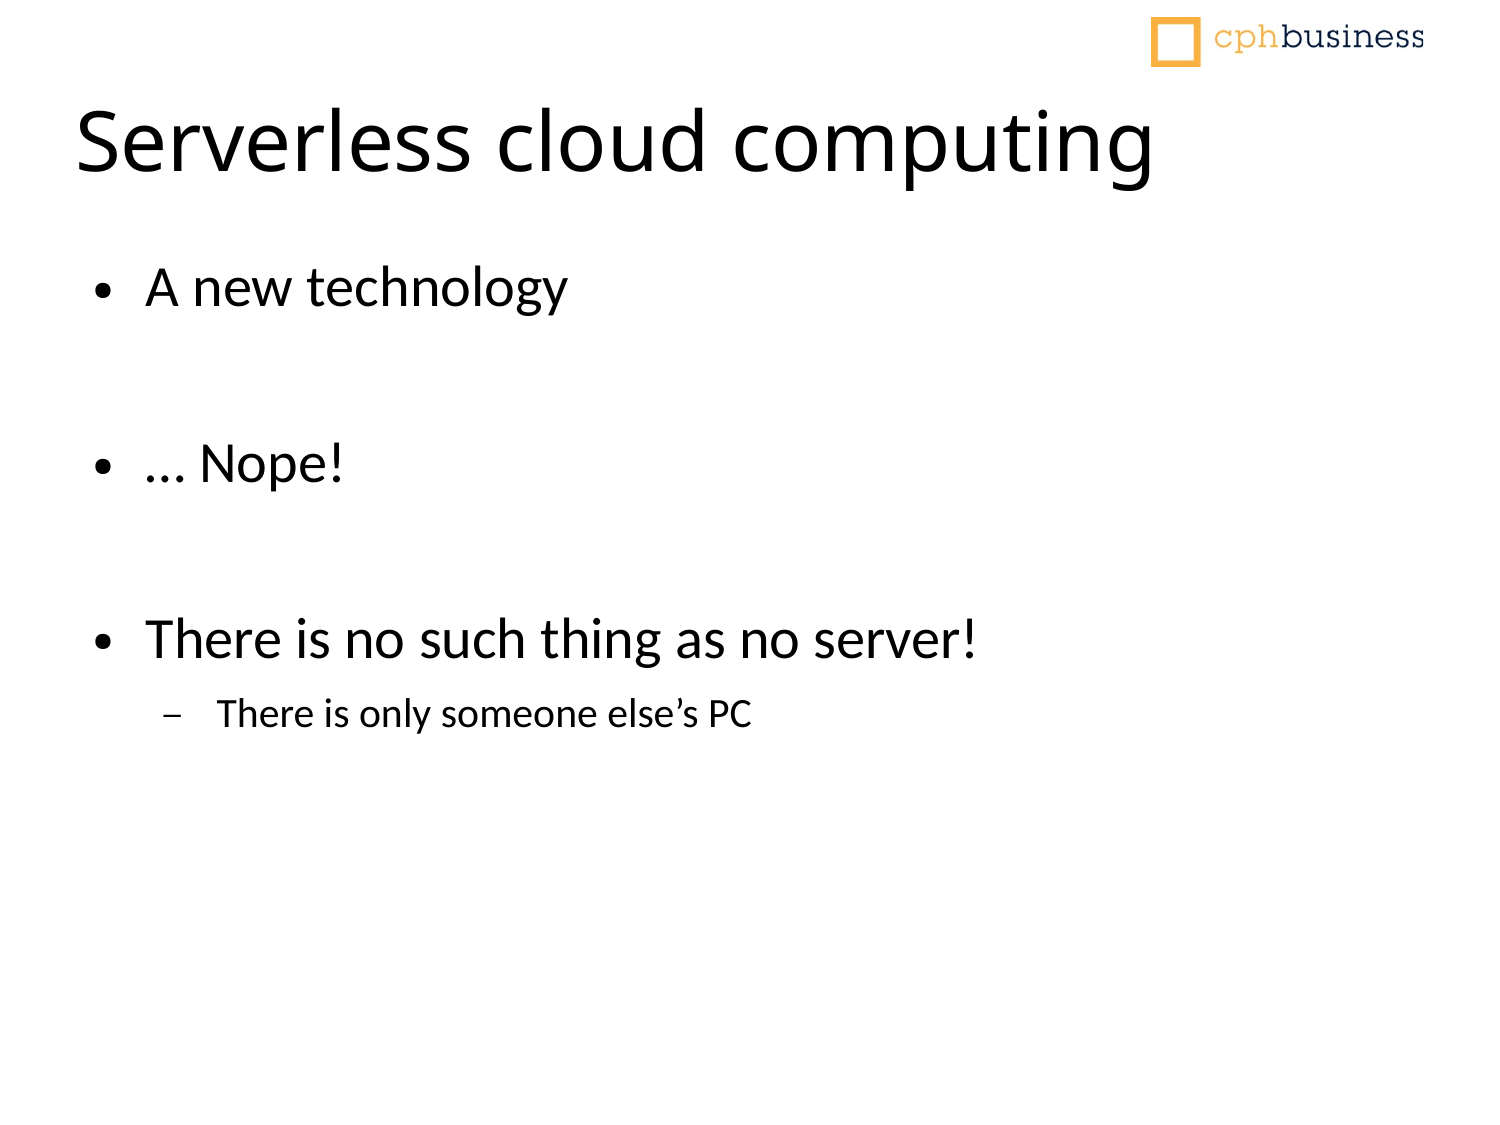

# Serverless cloud computing
A new technology
… Nope!
There is no such thing as no server!
There is only someone else’s PC